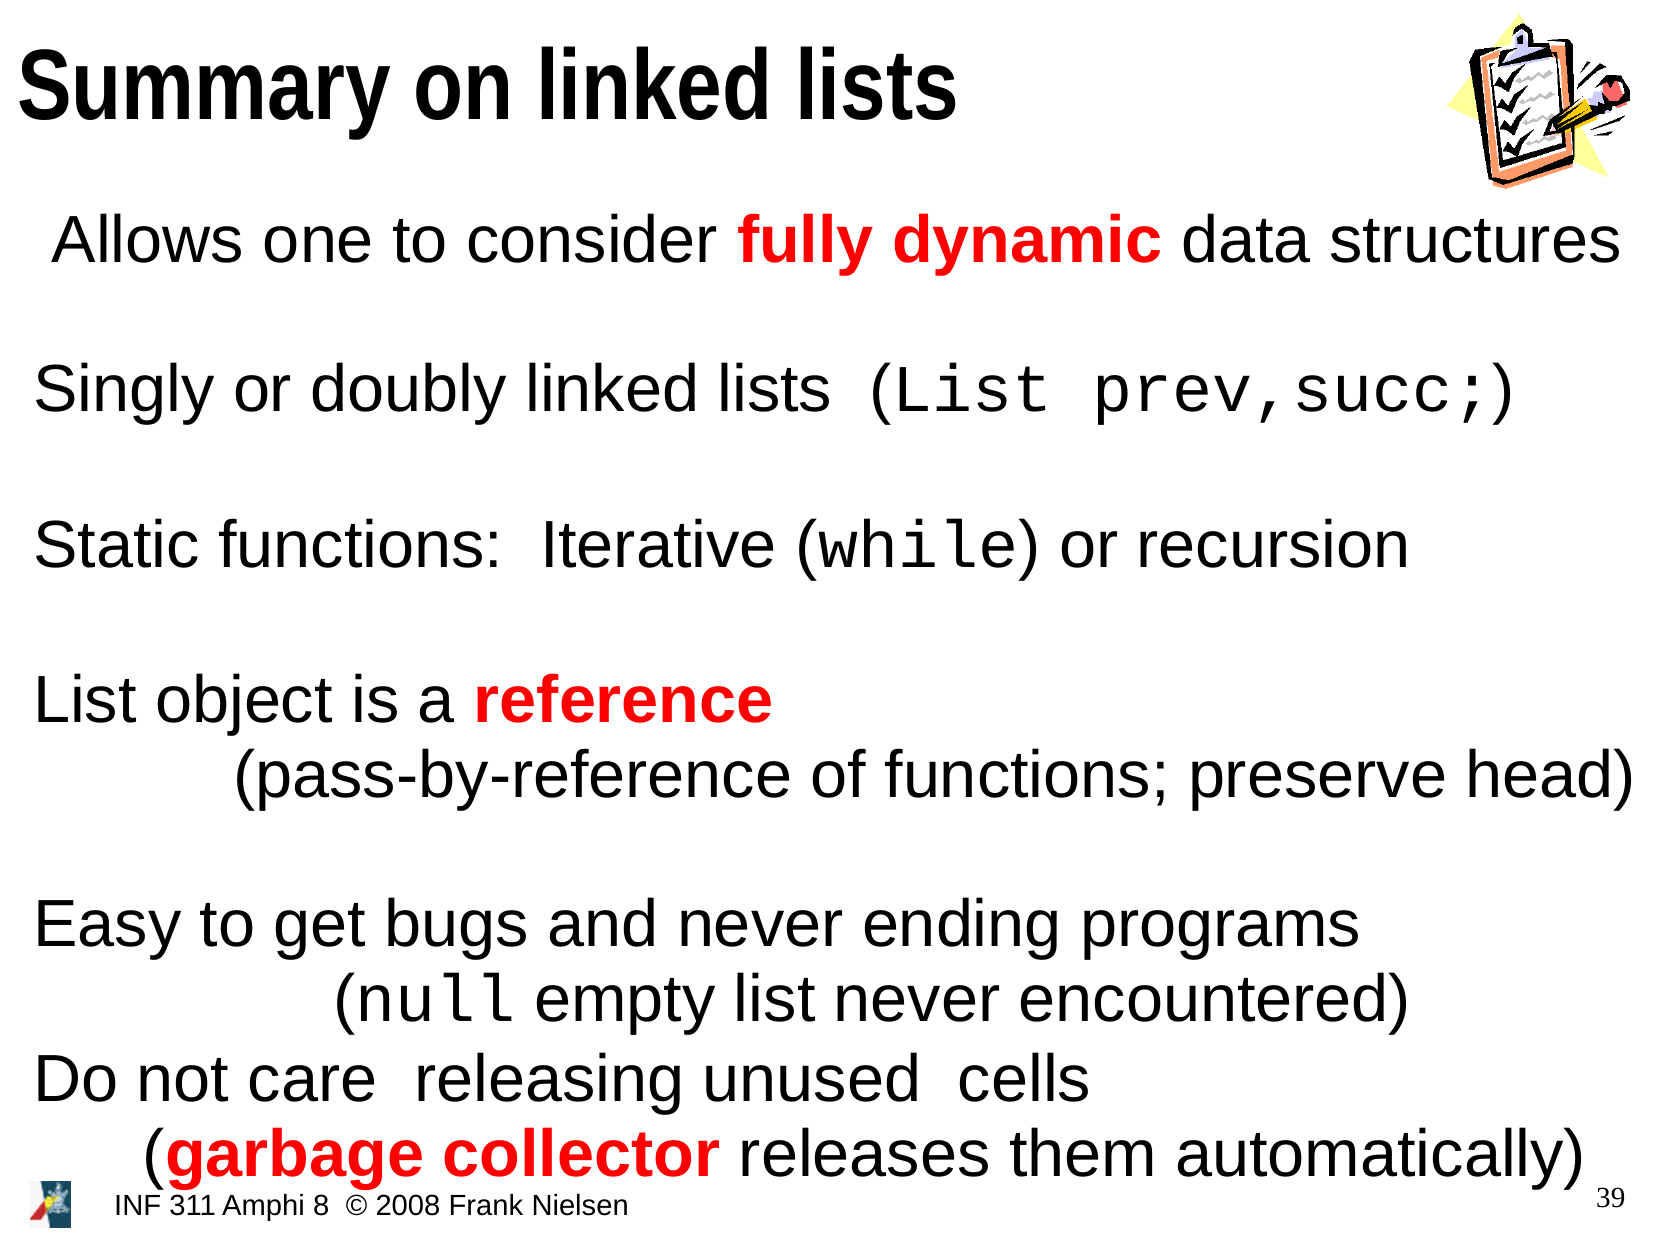

Summary on linked lists
 Allows one to consider fully dynamic data structures
 Singly or doubly linked lists (List prev,succ;)
 Static functions: Iterative (while) or recursion
 List object is a reference
		(pass-by-reference of functions; preserve head)
 Easy to get bugs and never ending programs
(null empty list never encountered)
 Do not care releasing unused cells
 (garbage collector releases them automatically)